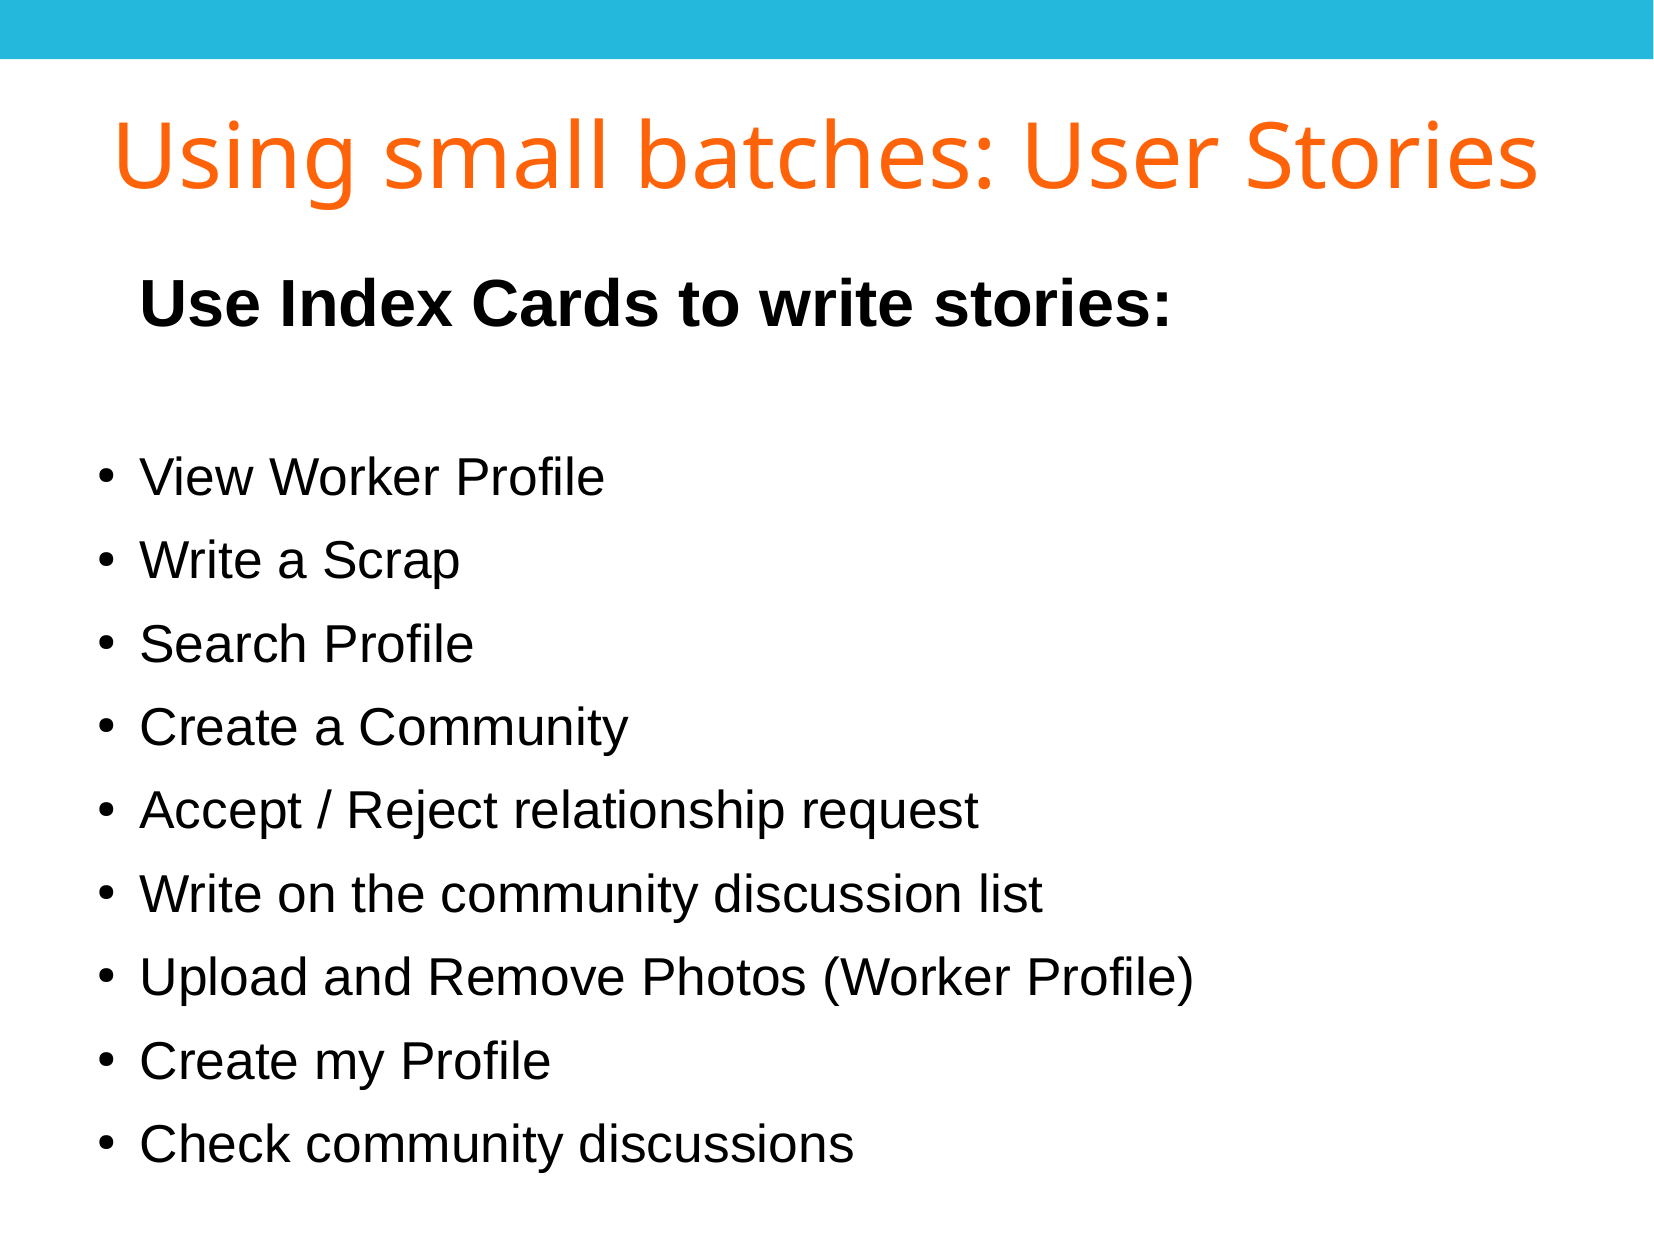

# Using small batches: User Stories
Use Index Cards to write stories:
View Worker Profile
Write a Scrap
Search Profile
Create a Community
Accept / Reject relationship request
Write on the community discussion list
Upload and Remove Photos (Worker Profile)
Create my Profile
Check community discussions